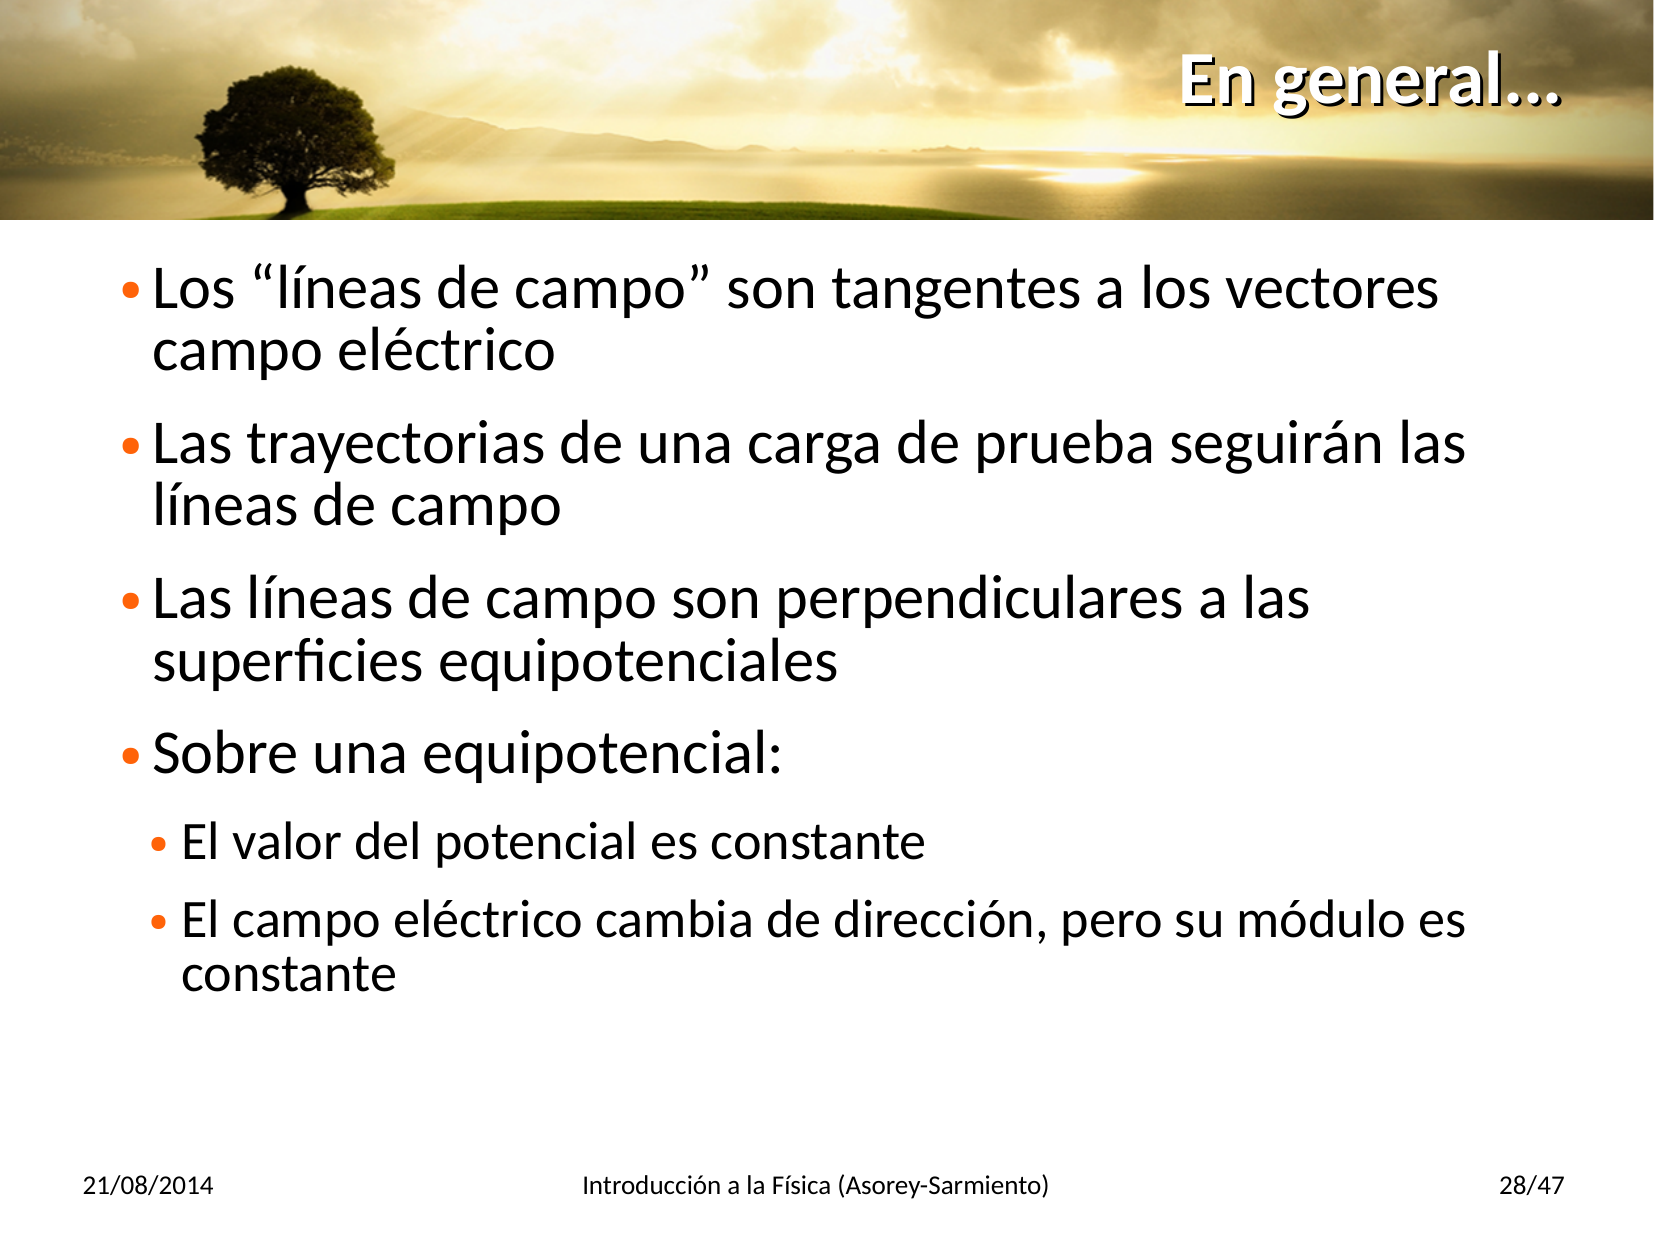

# En general...
Los “líneas de campo” son tangentes a los vectores campo eléctrico
Las trayectorias de una carga de prueba seguirán las líneas de campo
Las líneas de campo son perpendiculares a las superficies equipotenciales
Sobre una equipotencial:
El valor del potencial es constante
El campo eléctrico cambia de dirección, pero su módulo es constante
21/08/2014
Introducción a la Física (Asorey-Sarmiento)
28